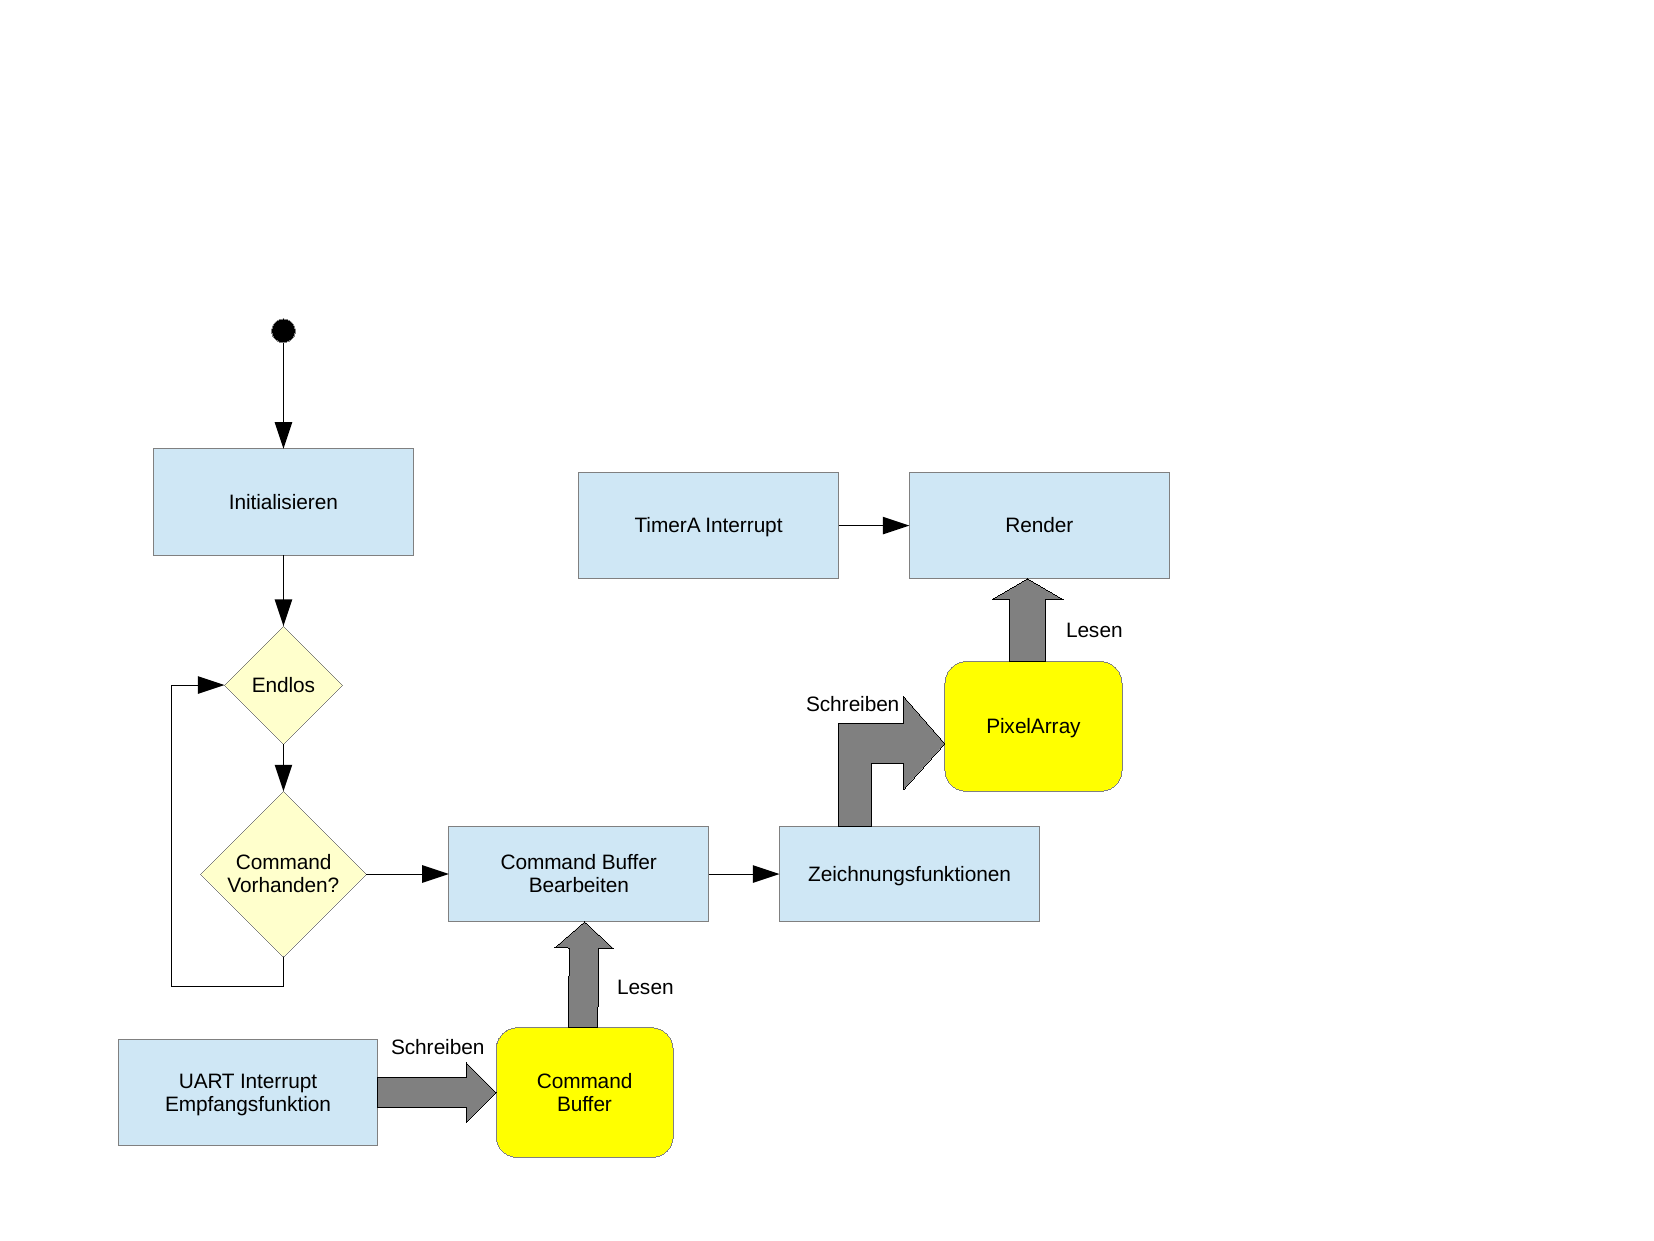

Initialisieren
TimerA Interrupt
Render
Lesen
Endlos
PixelArray
Schreiben
Command
Vorhanden?
Command Buffer
Bearbeiten
Zeichnungsfunktionen
Lesen
Command
Buffer
Schreiben
UART Interrupt
Empfangsfunktion